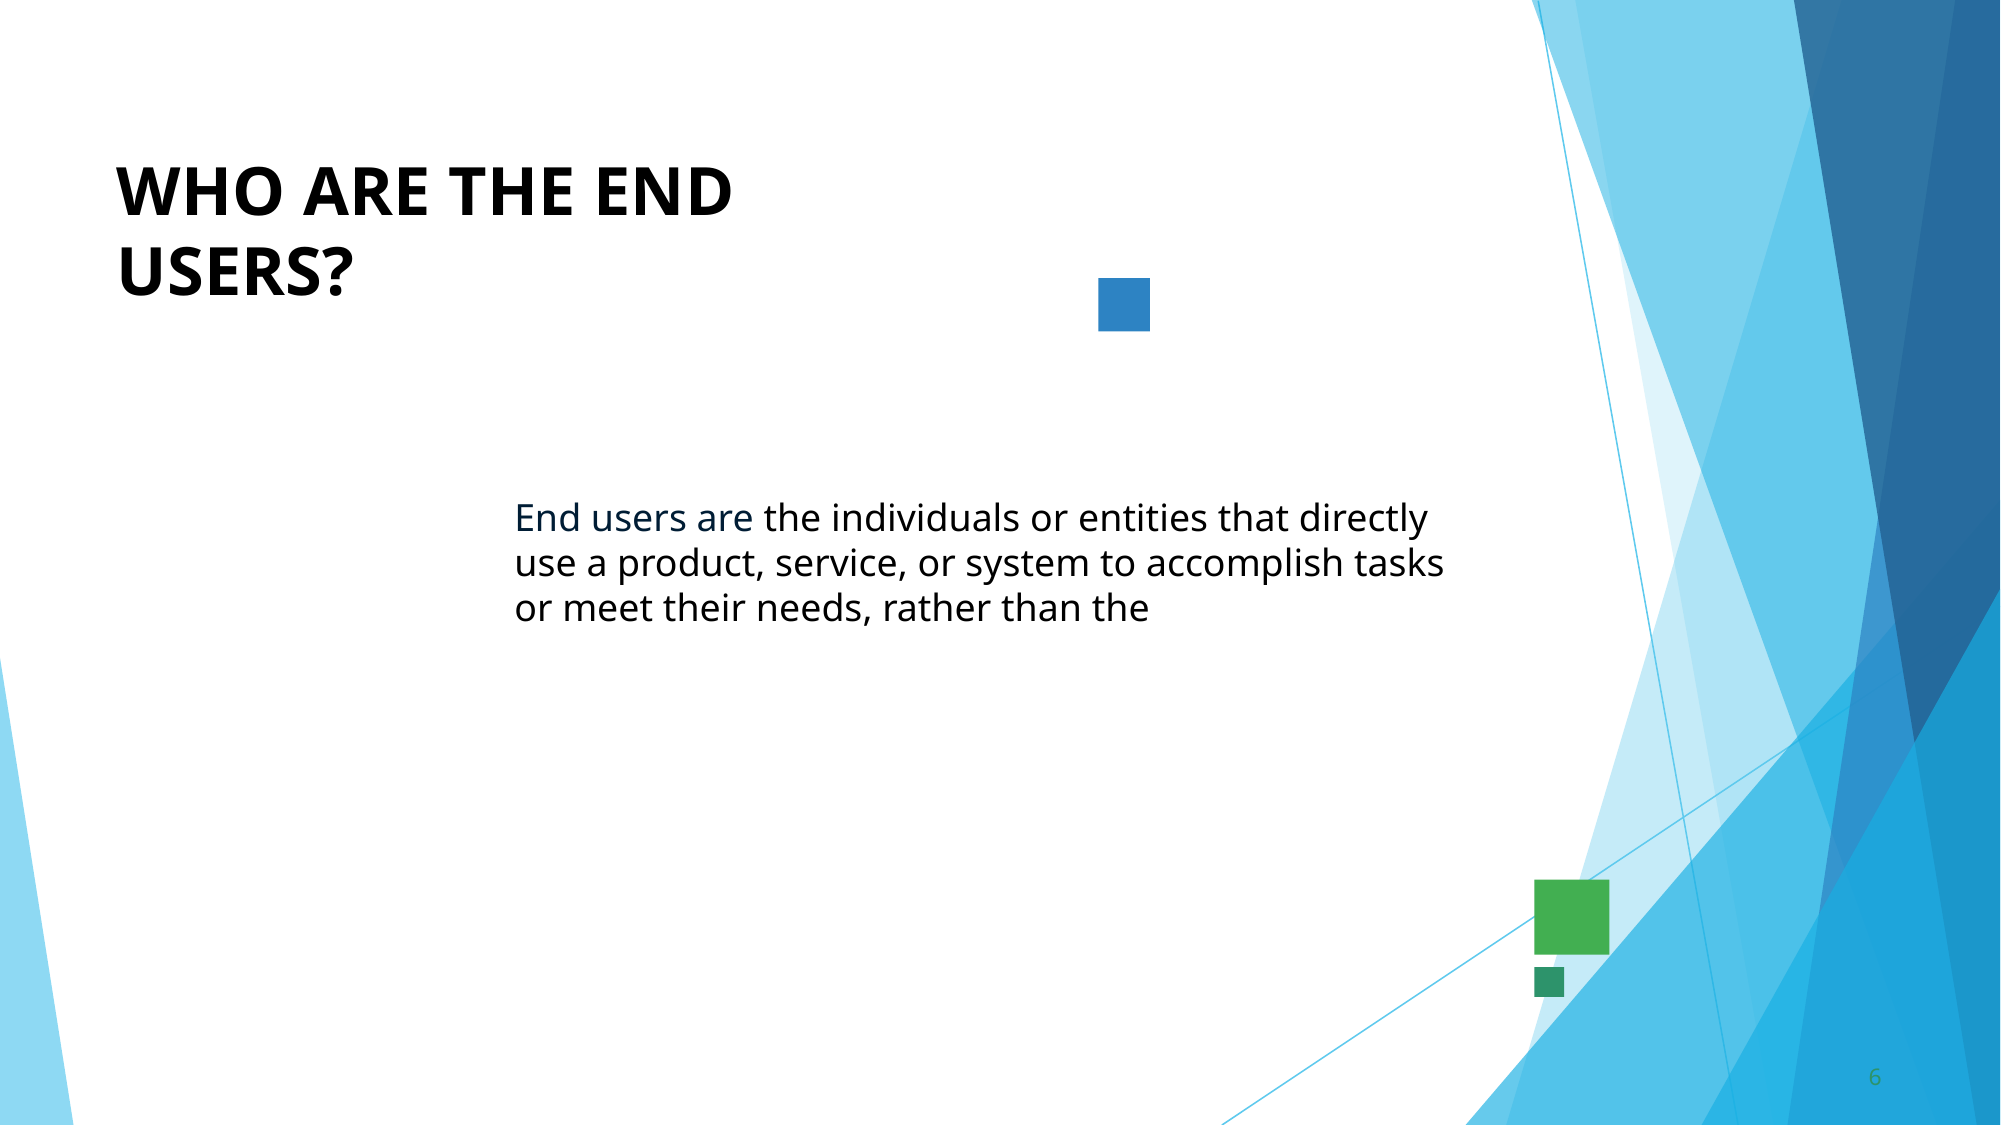

# WHO ARE THE END USERS?
End users are the individuals or entities that directly use a product, service, or system to accomplish tasks or meet their needs, rather than the